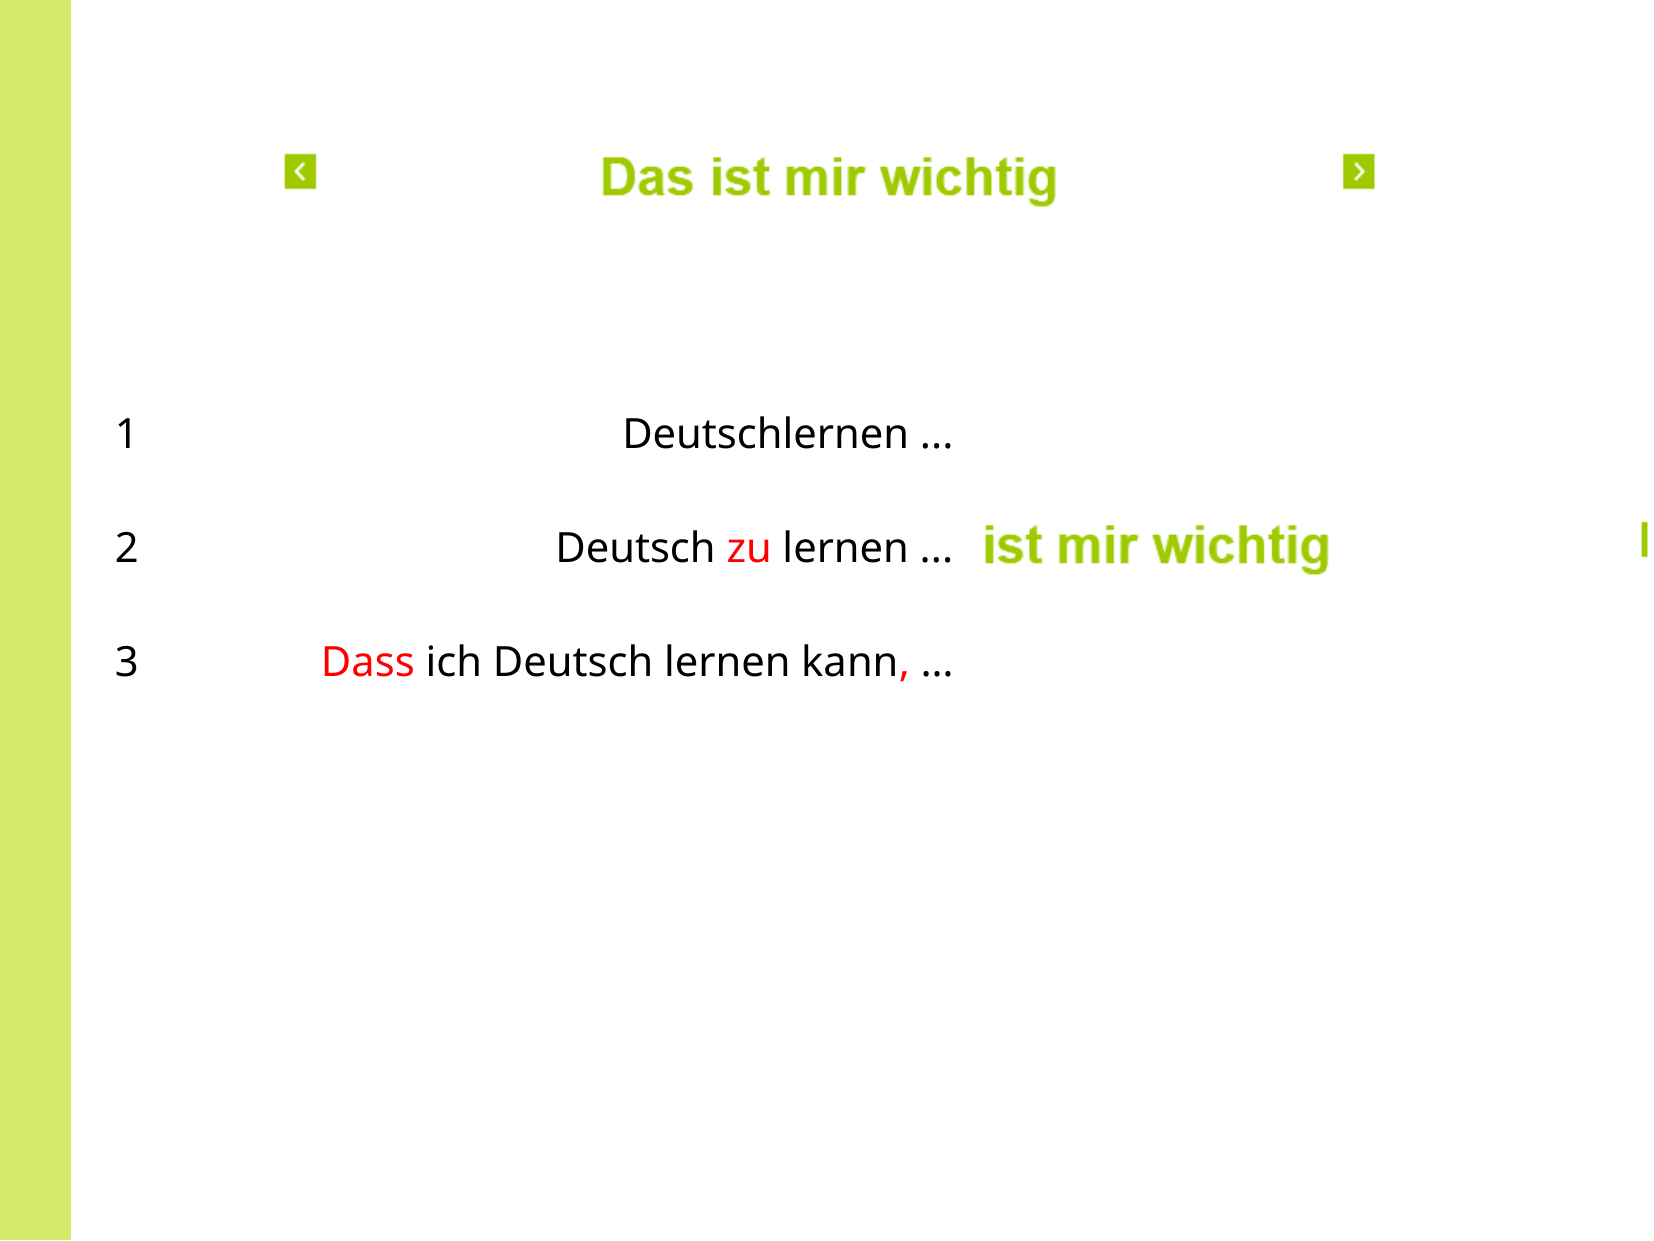

Deutschlernen ...
Deutsch zu lernen ...
Dass ich Deutsch lernen kann, …
1
2
3